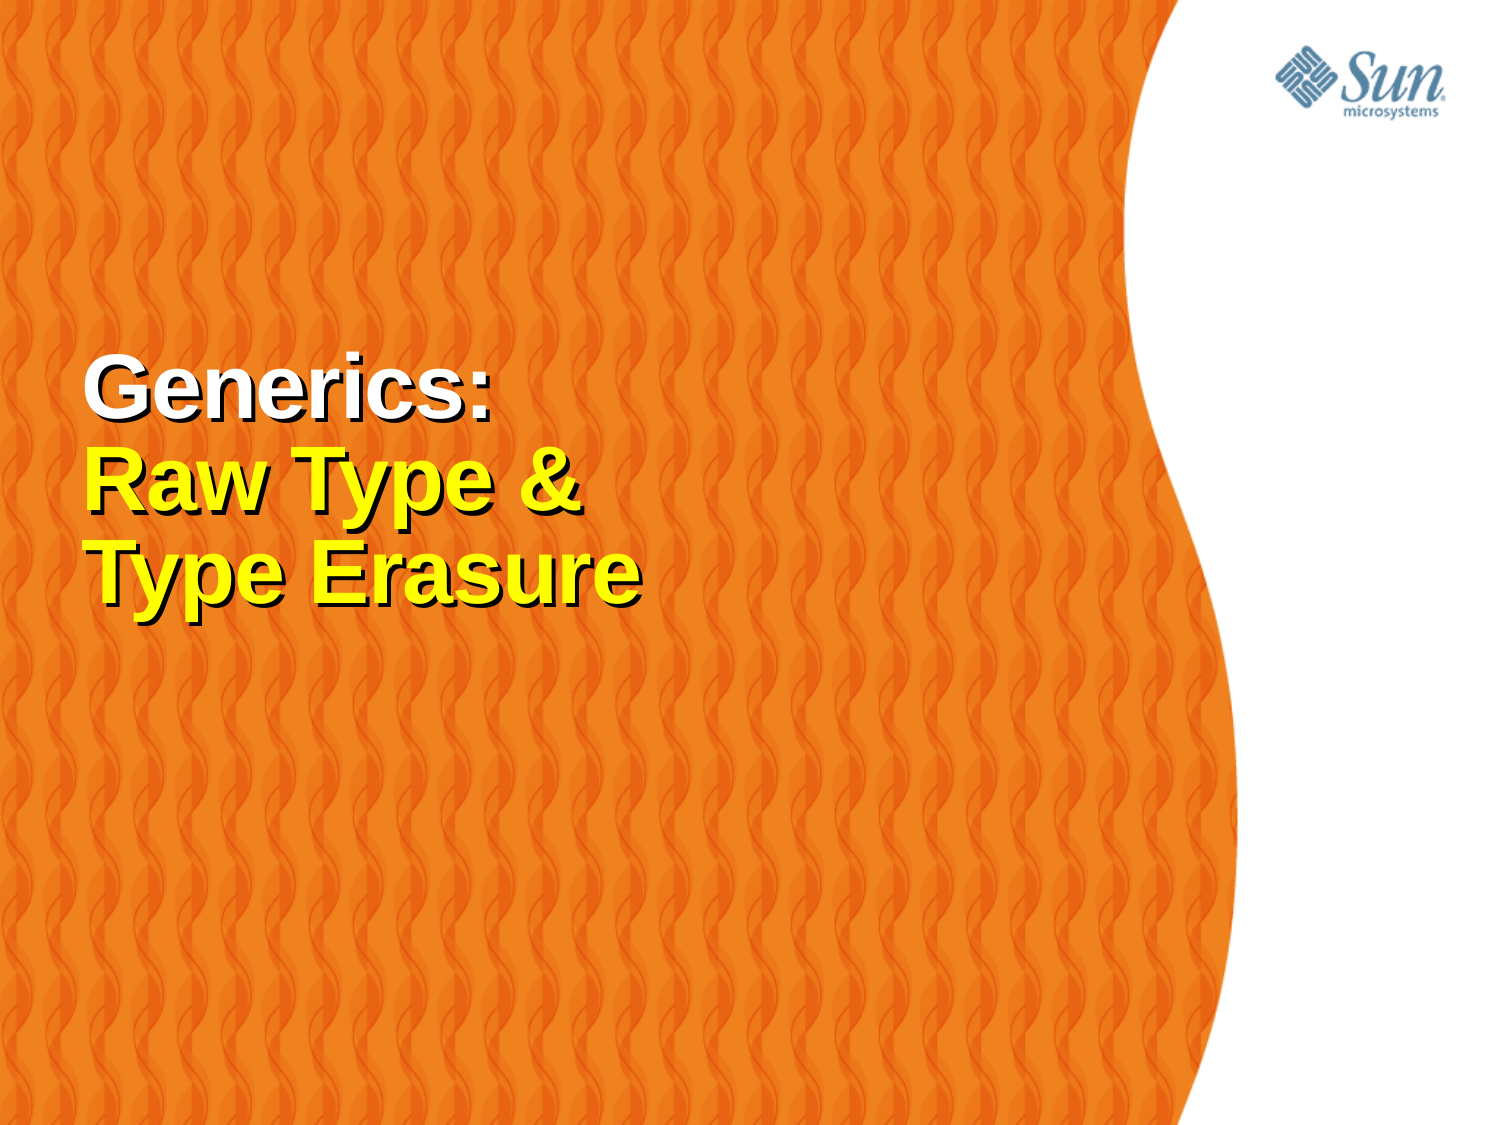

# Generics: Raw Type & Type Erasure